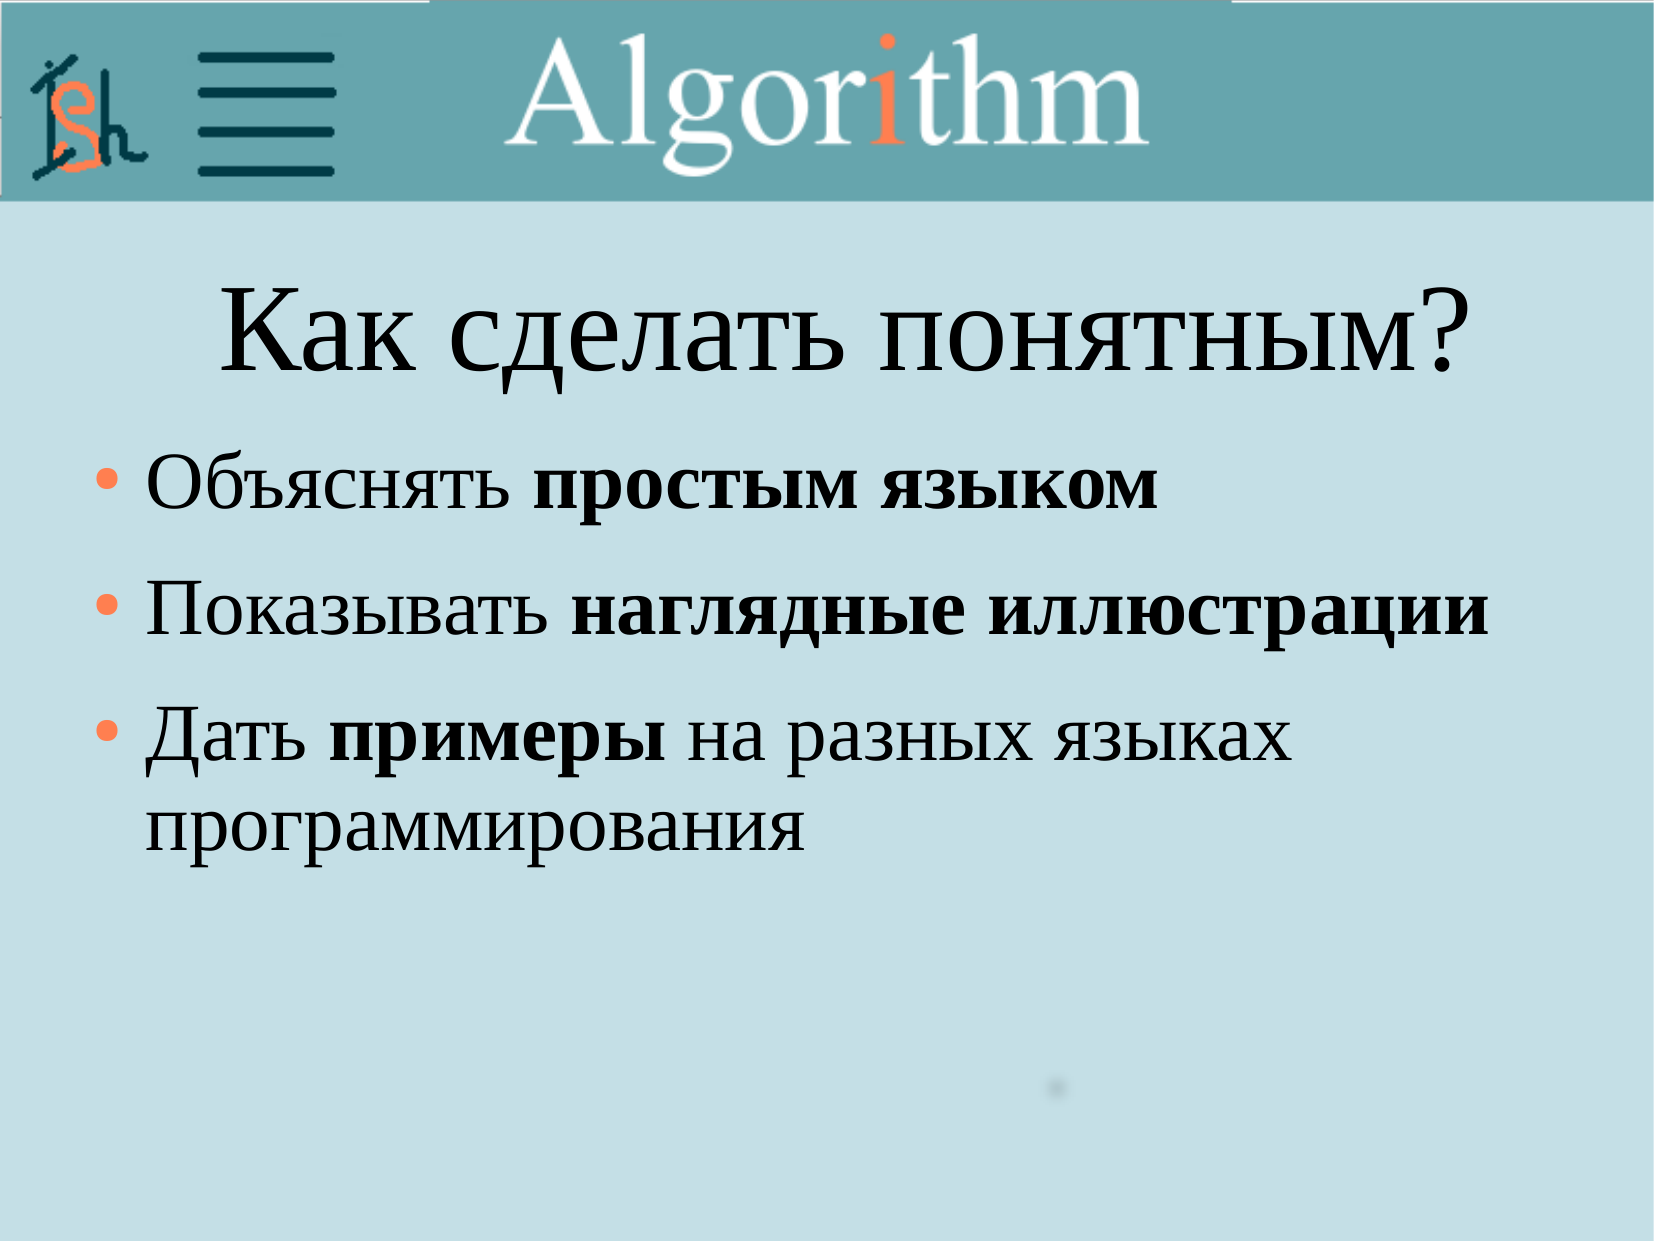

# Как сделать понятным?
Объяснять простым языком
Показывать наглядные иллюстрации
Дать примеры на разных языках программирования